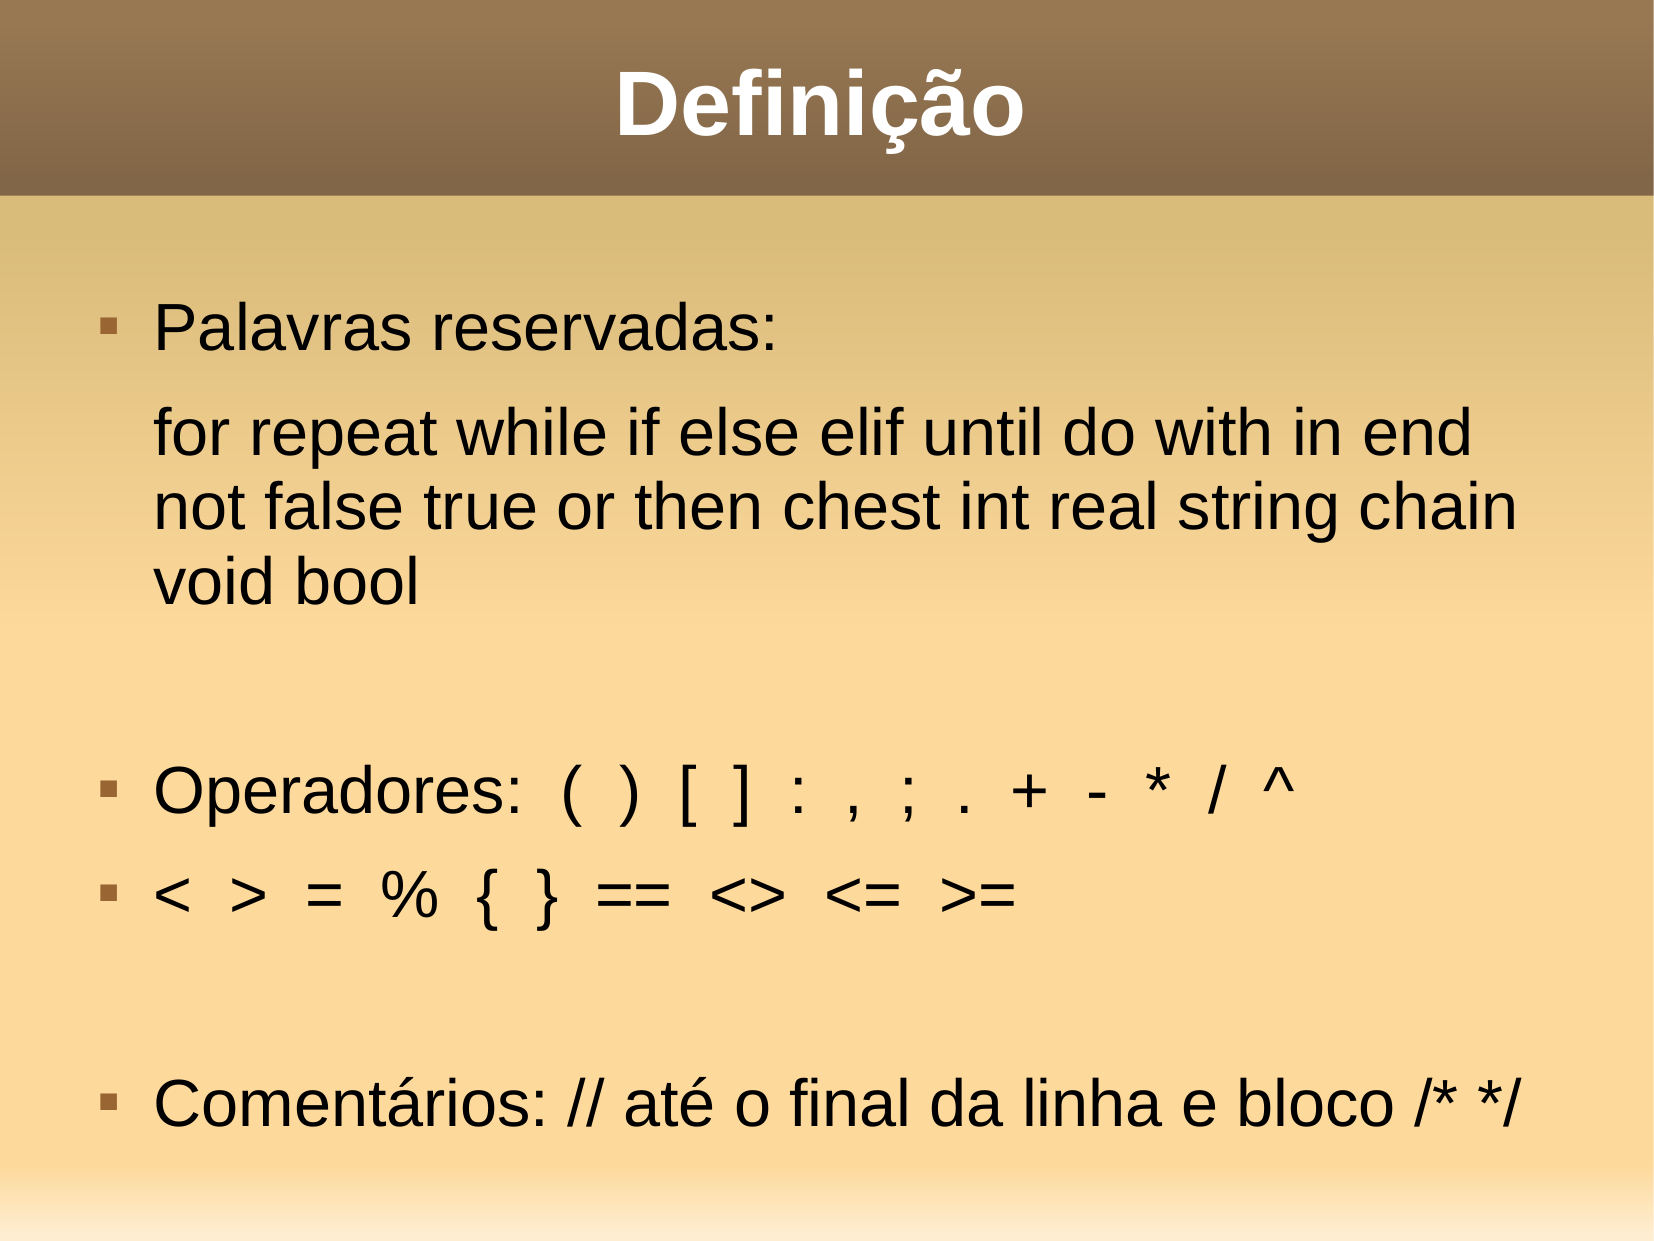

# Definição
Palavras reservadas:
for repeat while if else elif until do with in end not false true or then chest int real string chain void bool
Operadores: ( ) [ ] : , ; . + - * / ^
< > = % { } == <> <= >=
Comentários: // até o final da linha e bloco /* */